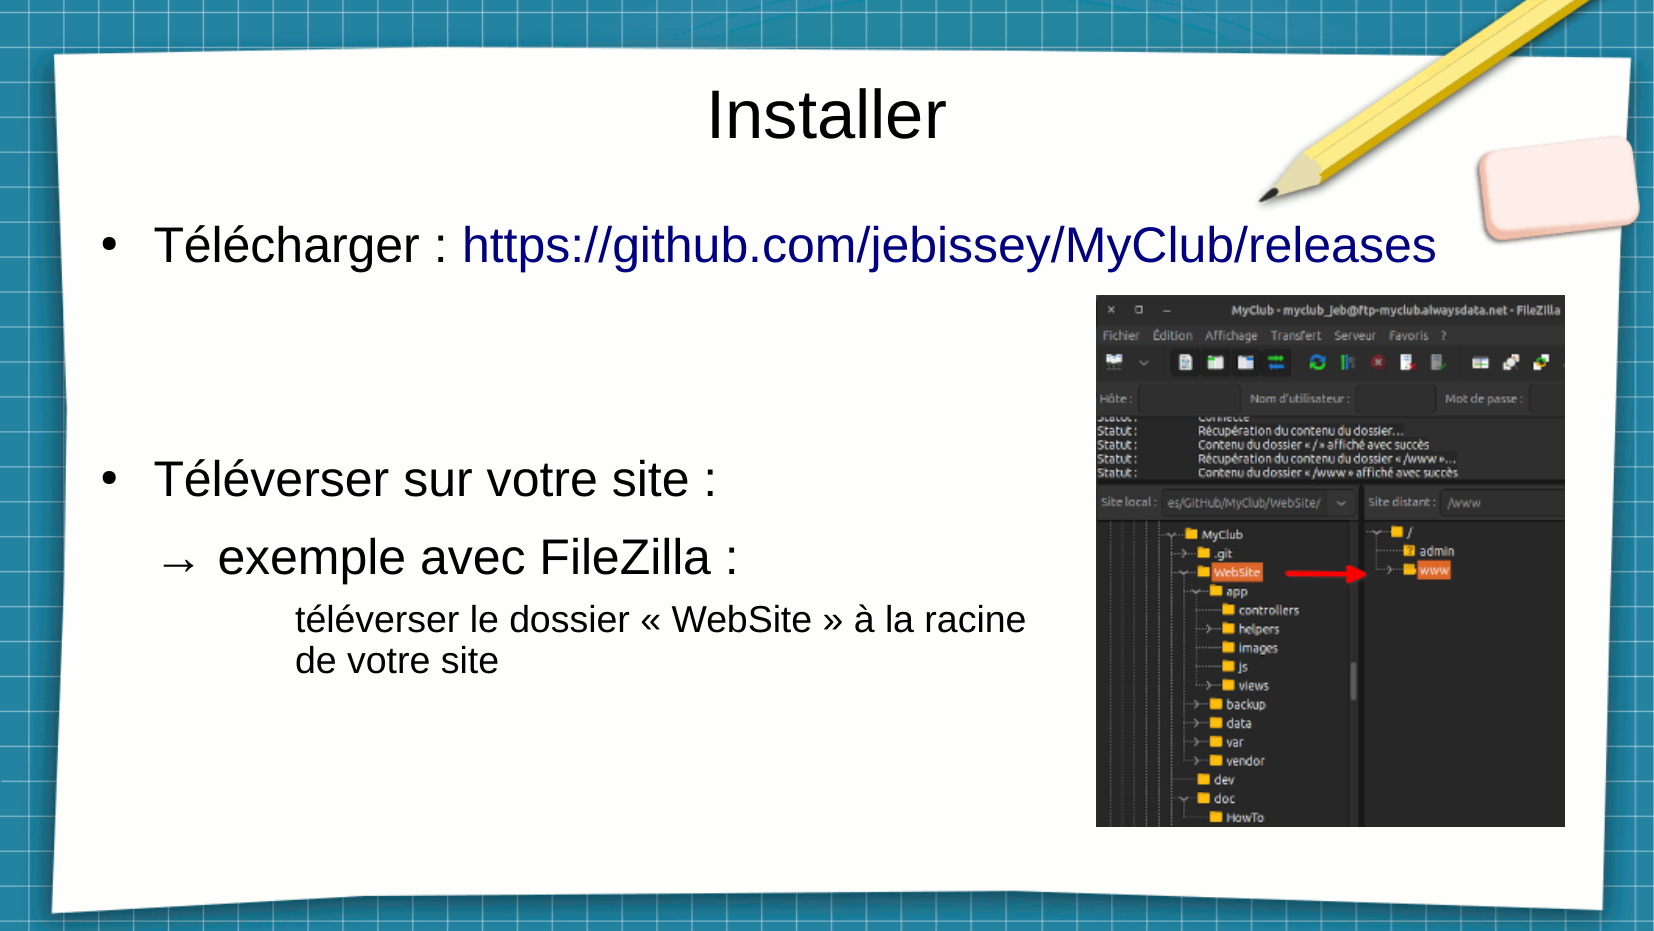

# Installer
Télécharger : https://github.com/jebissey/MyClub/releases
Téléverser sur votre site :
→ exemple avec FileZilla :
téléverser le dossier « WebSite » à la racine
de votre site